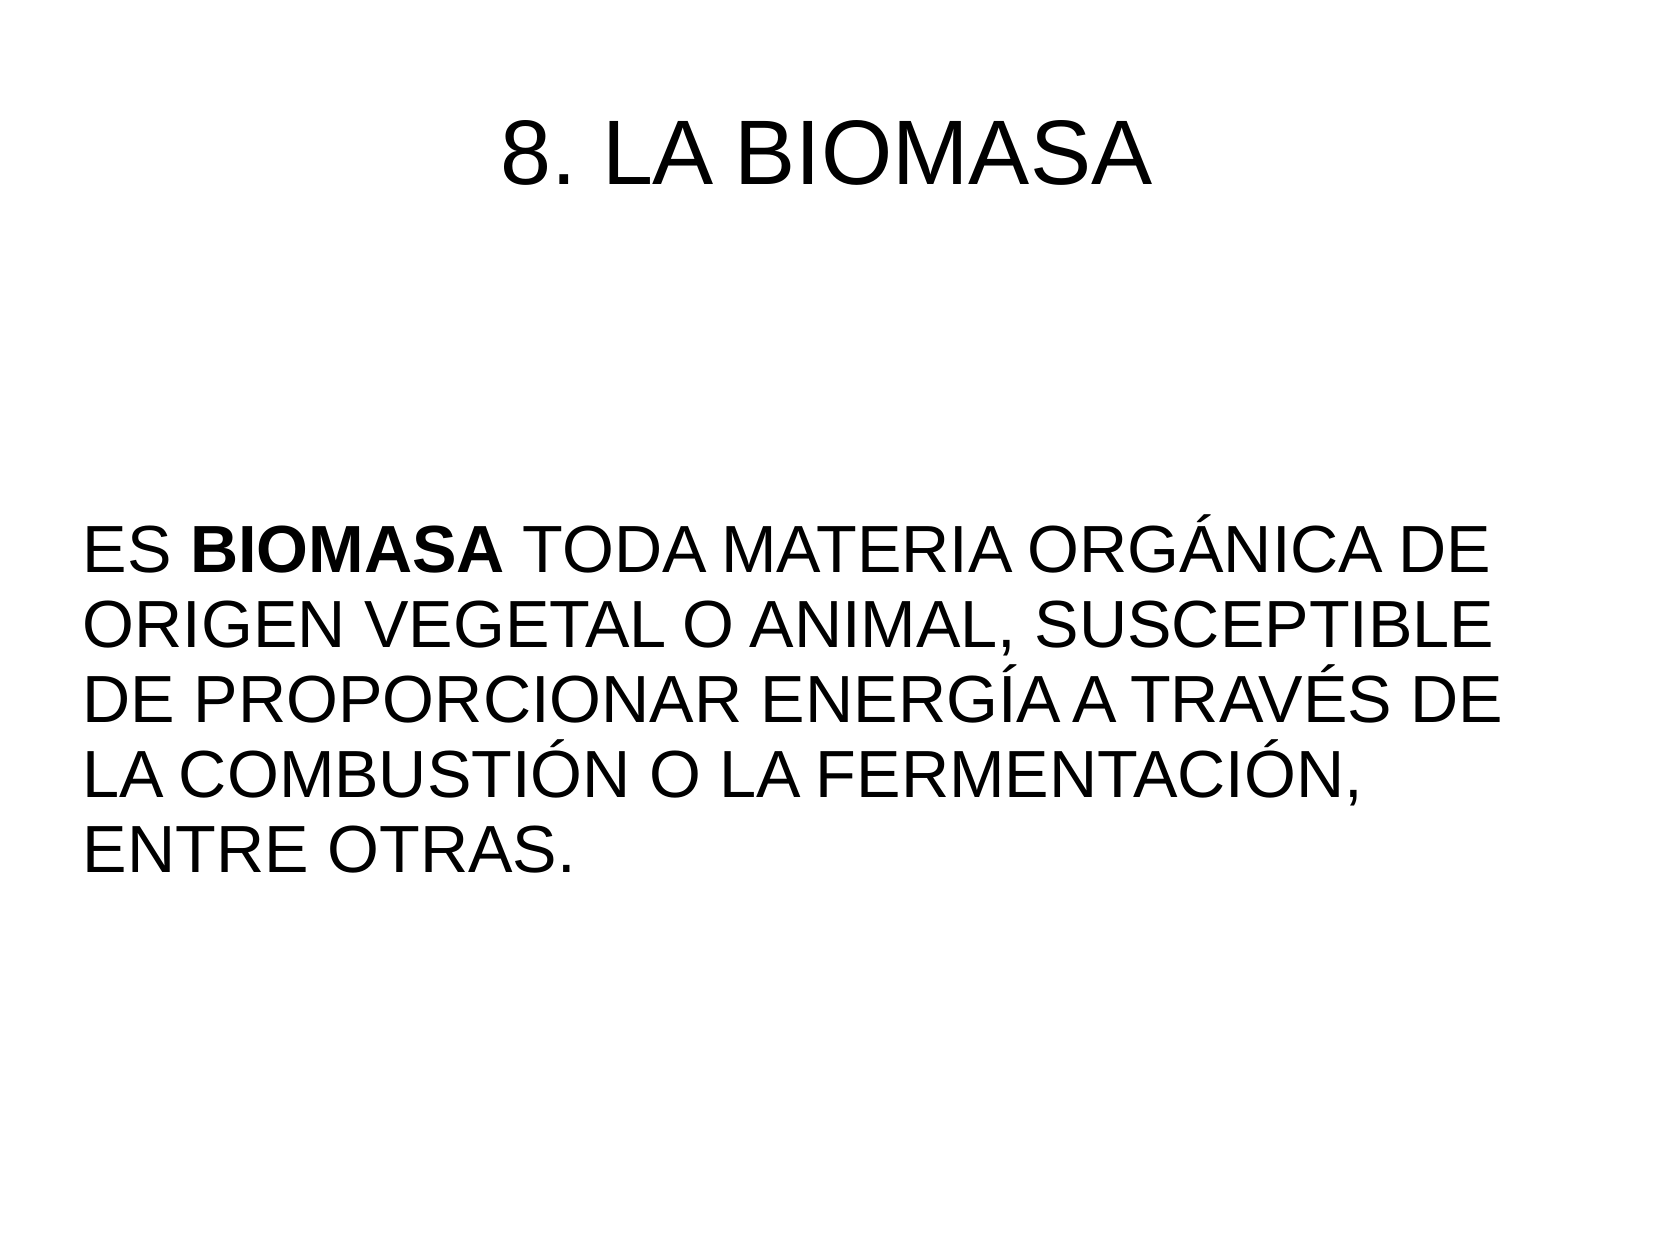

# 8. LA BIOMASA
ES BIOMASA TODA MATERIA ORGÁNICA DE ORIGEN VEGETAL O ANIMAL, SUSCEPTIBLE DE PROPORCIONAR ENERGÍA A TRAVÉS DE LA COMBUSTIÓN O LA FERMENTACIÓN, ENTRE OTRAS.